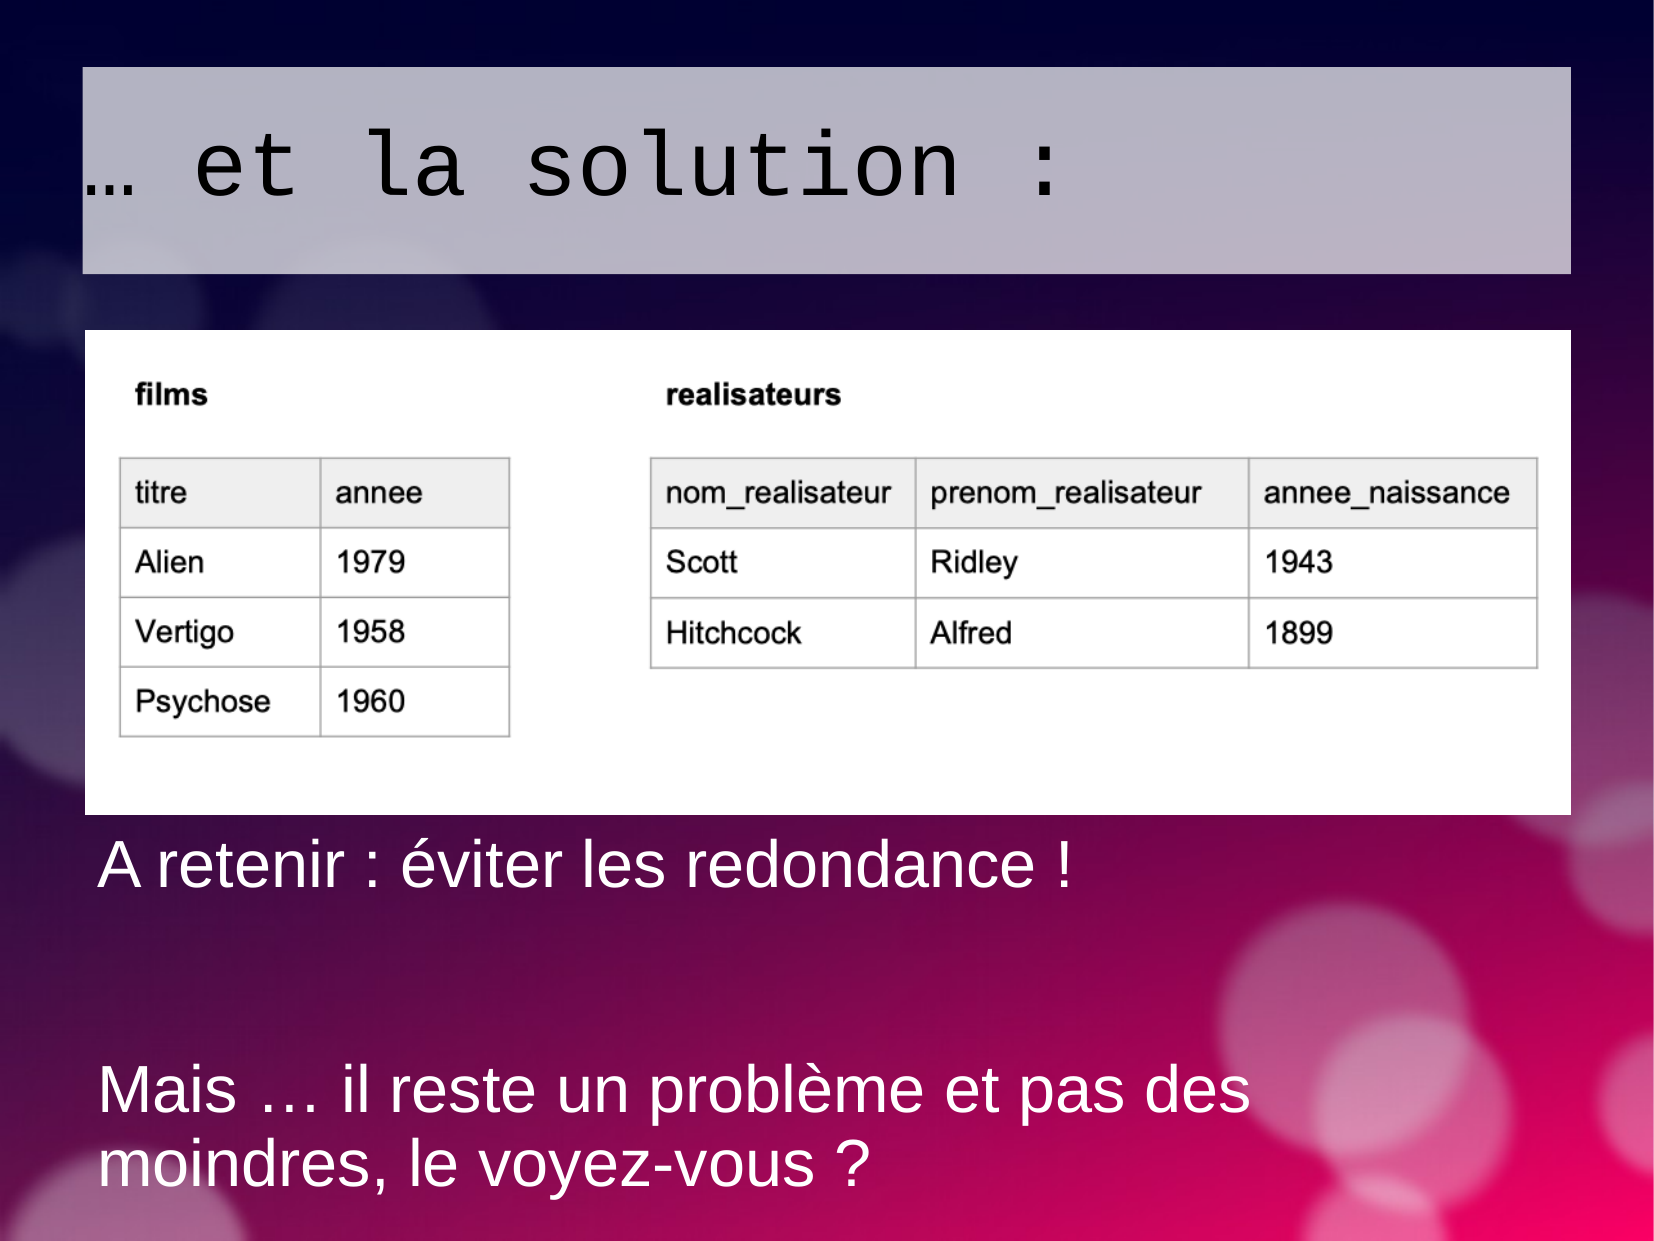

# … et la solution :
A retenir : éviter les redondance !
Mais … il reste un problème et pas des moindres, le voyez-vous ?